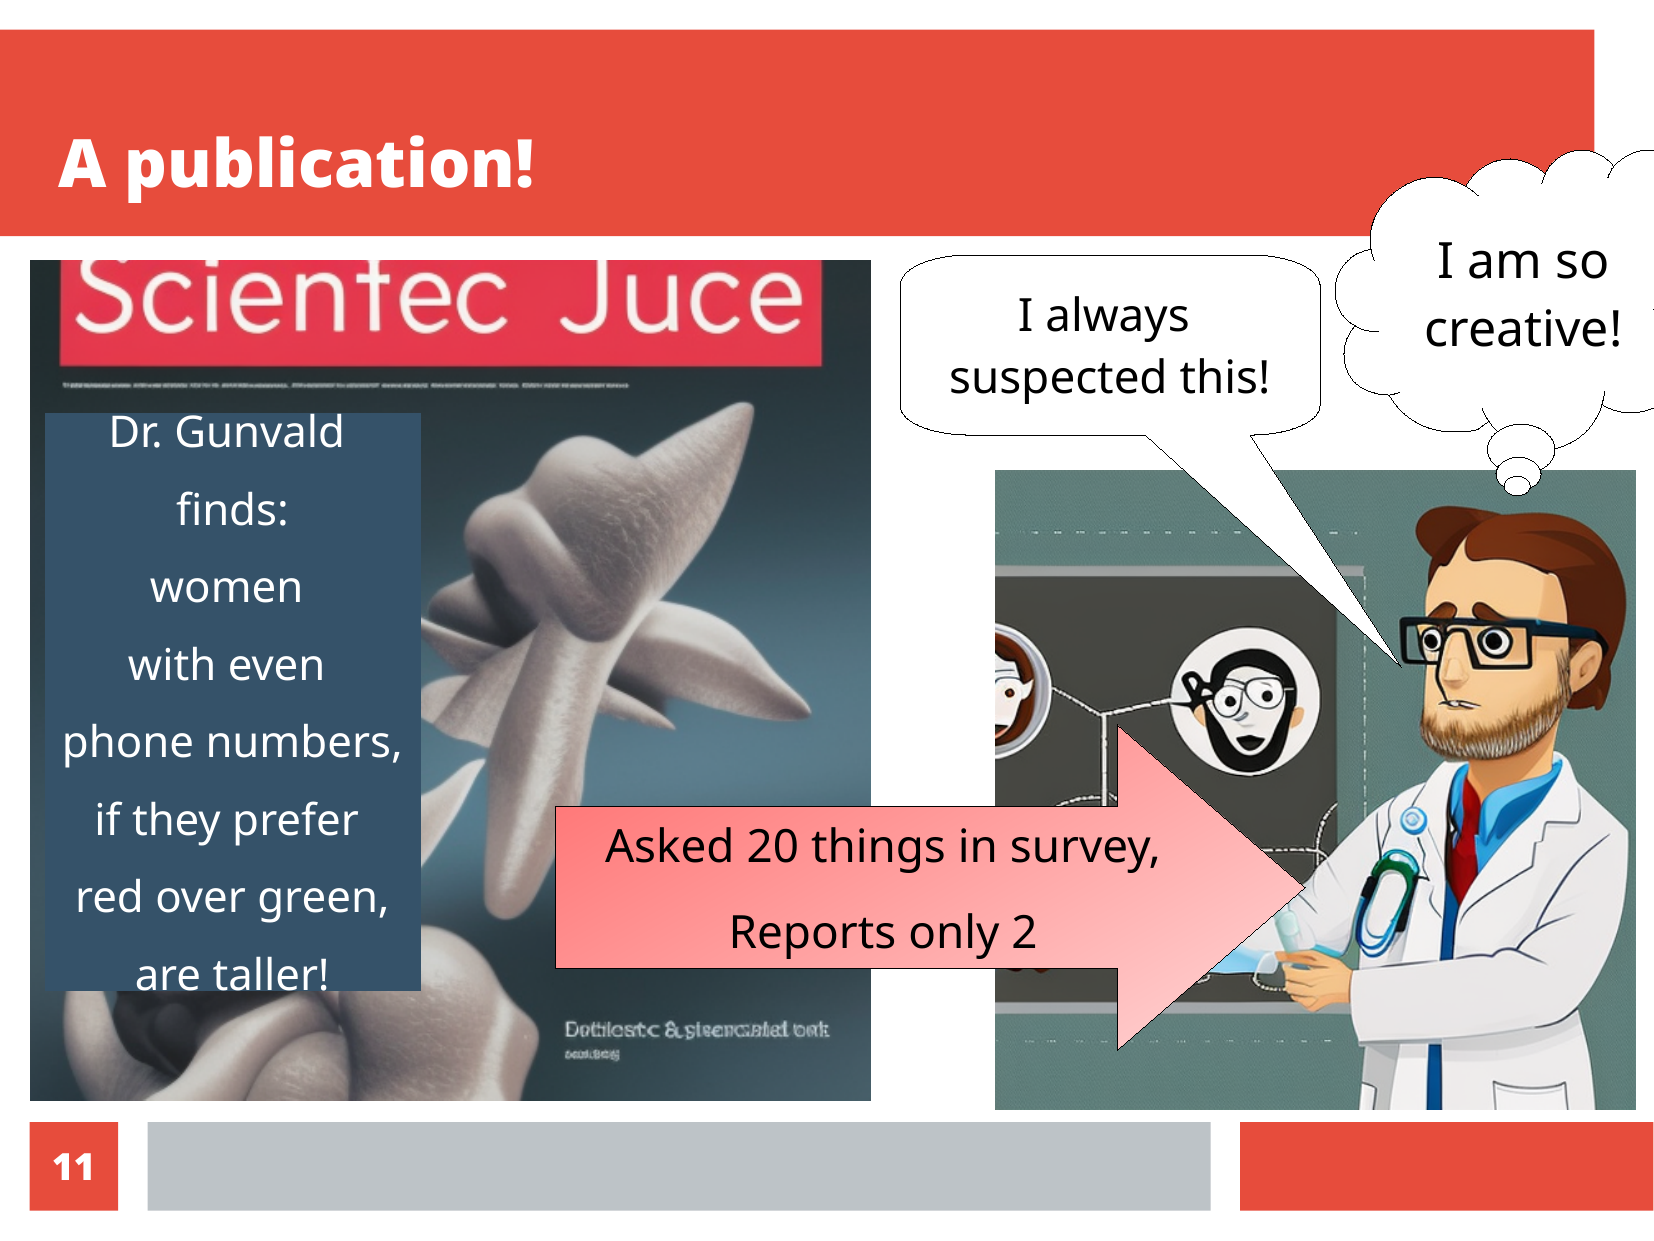

# A publication!
I am so creative!
I always
suspected this!
Dr. Gunvald
finds:
women
with even
phone numbers,
if they prefer
red over green,
are taller!
Asked 20 things in survey,
Reports only 2
11